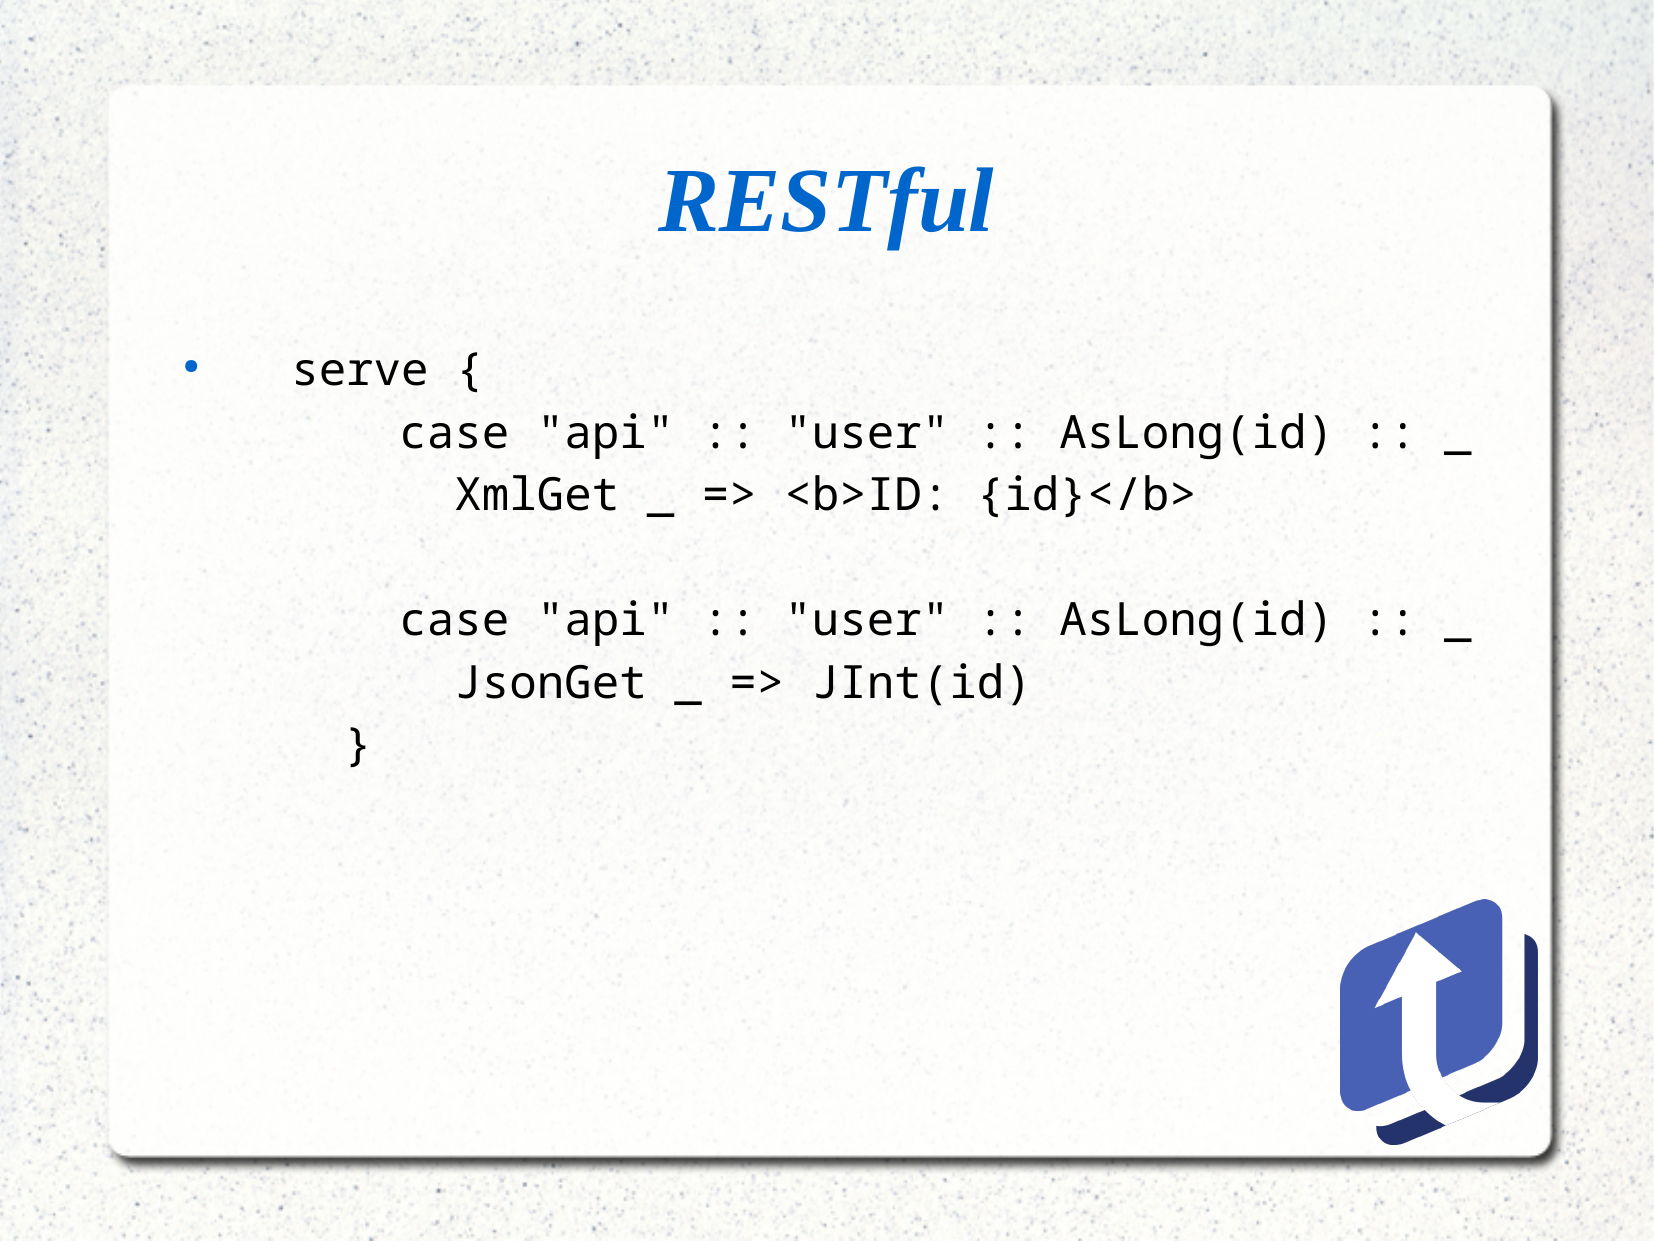

# RESTful
 serve {
 case "api" :: "user" :: AsLong(id) :: _
 XmlGet _ => <b>ID: {id}</b>
 case "api" :: "user" :: AsLong(id) :: _
 JsonGet _ => JInt(id)
 }